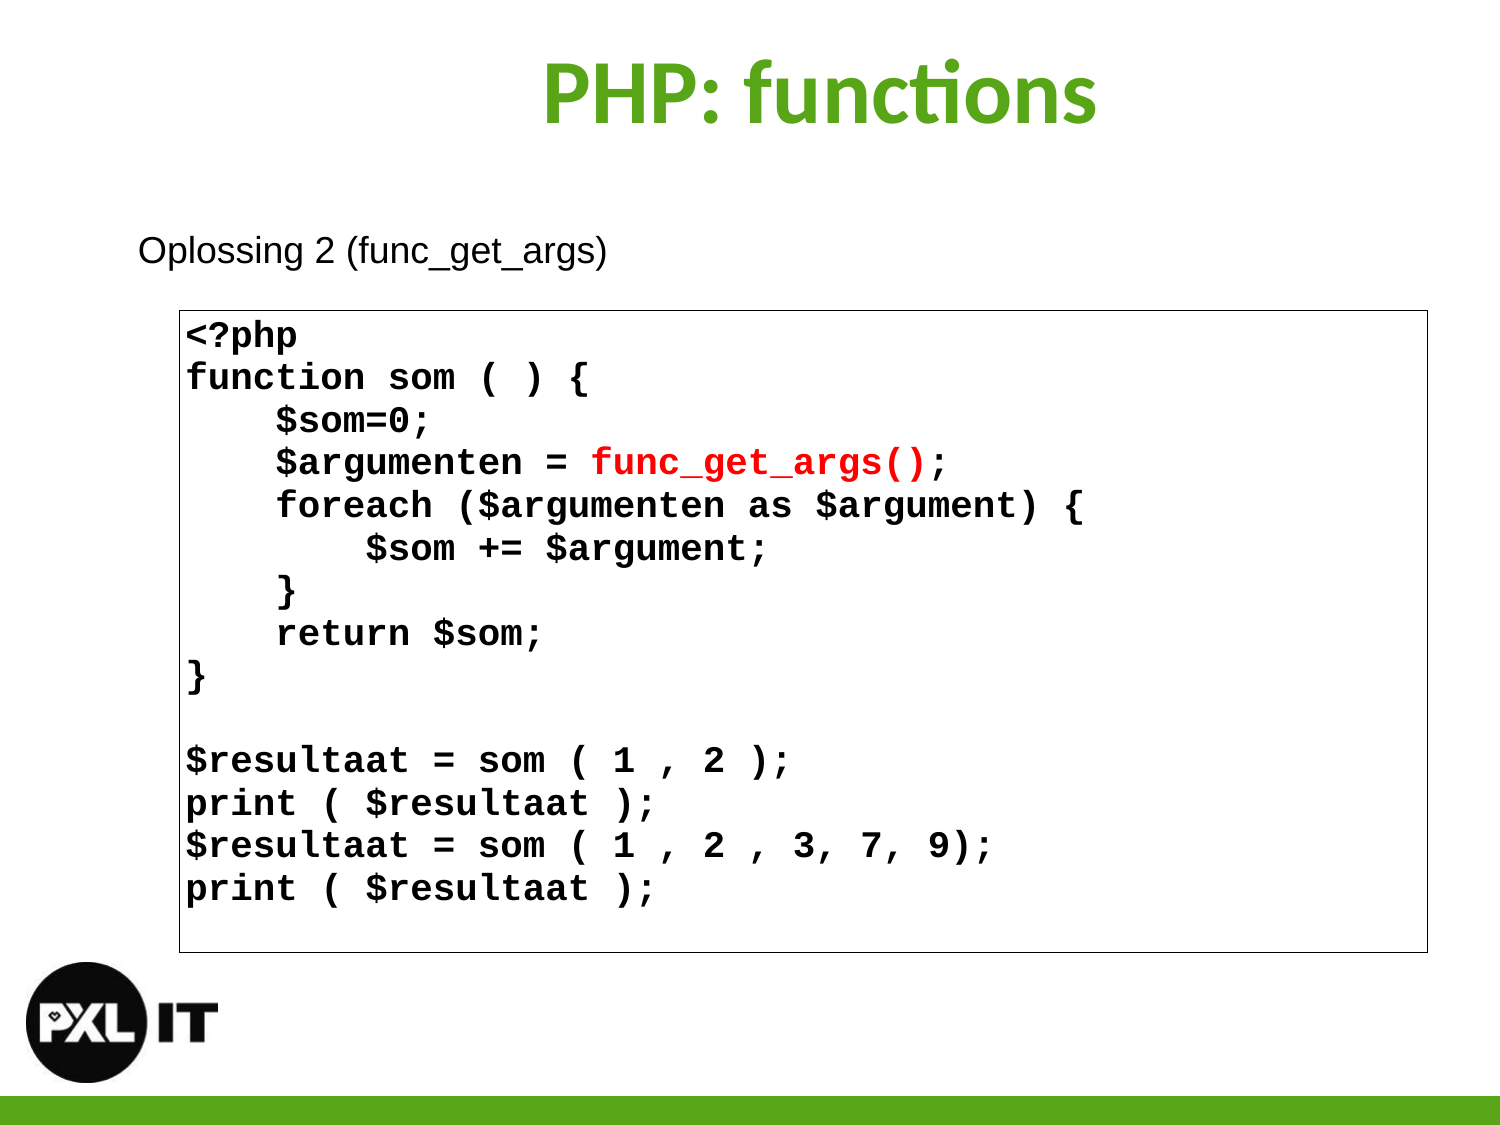

PHP: functions
Oplossing 2 (func_get_args)
| <?php function som ( ) { $som=0; $argumenten = func\_get\_args(); foreach ($argumenten as $argument) { $som += $argument; } return $som; } $resultaat = som ( 1 , 2 ); print ( $resultaat ); $resultaat = som ( 1 , 2 , 3, 7, 9); print ( $resultaat ); |
| --- |